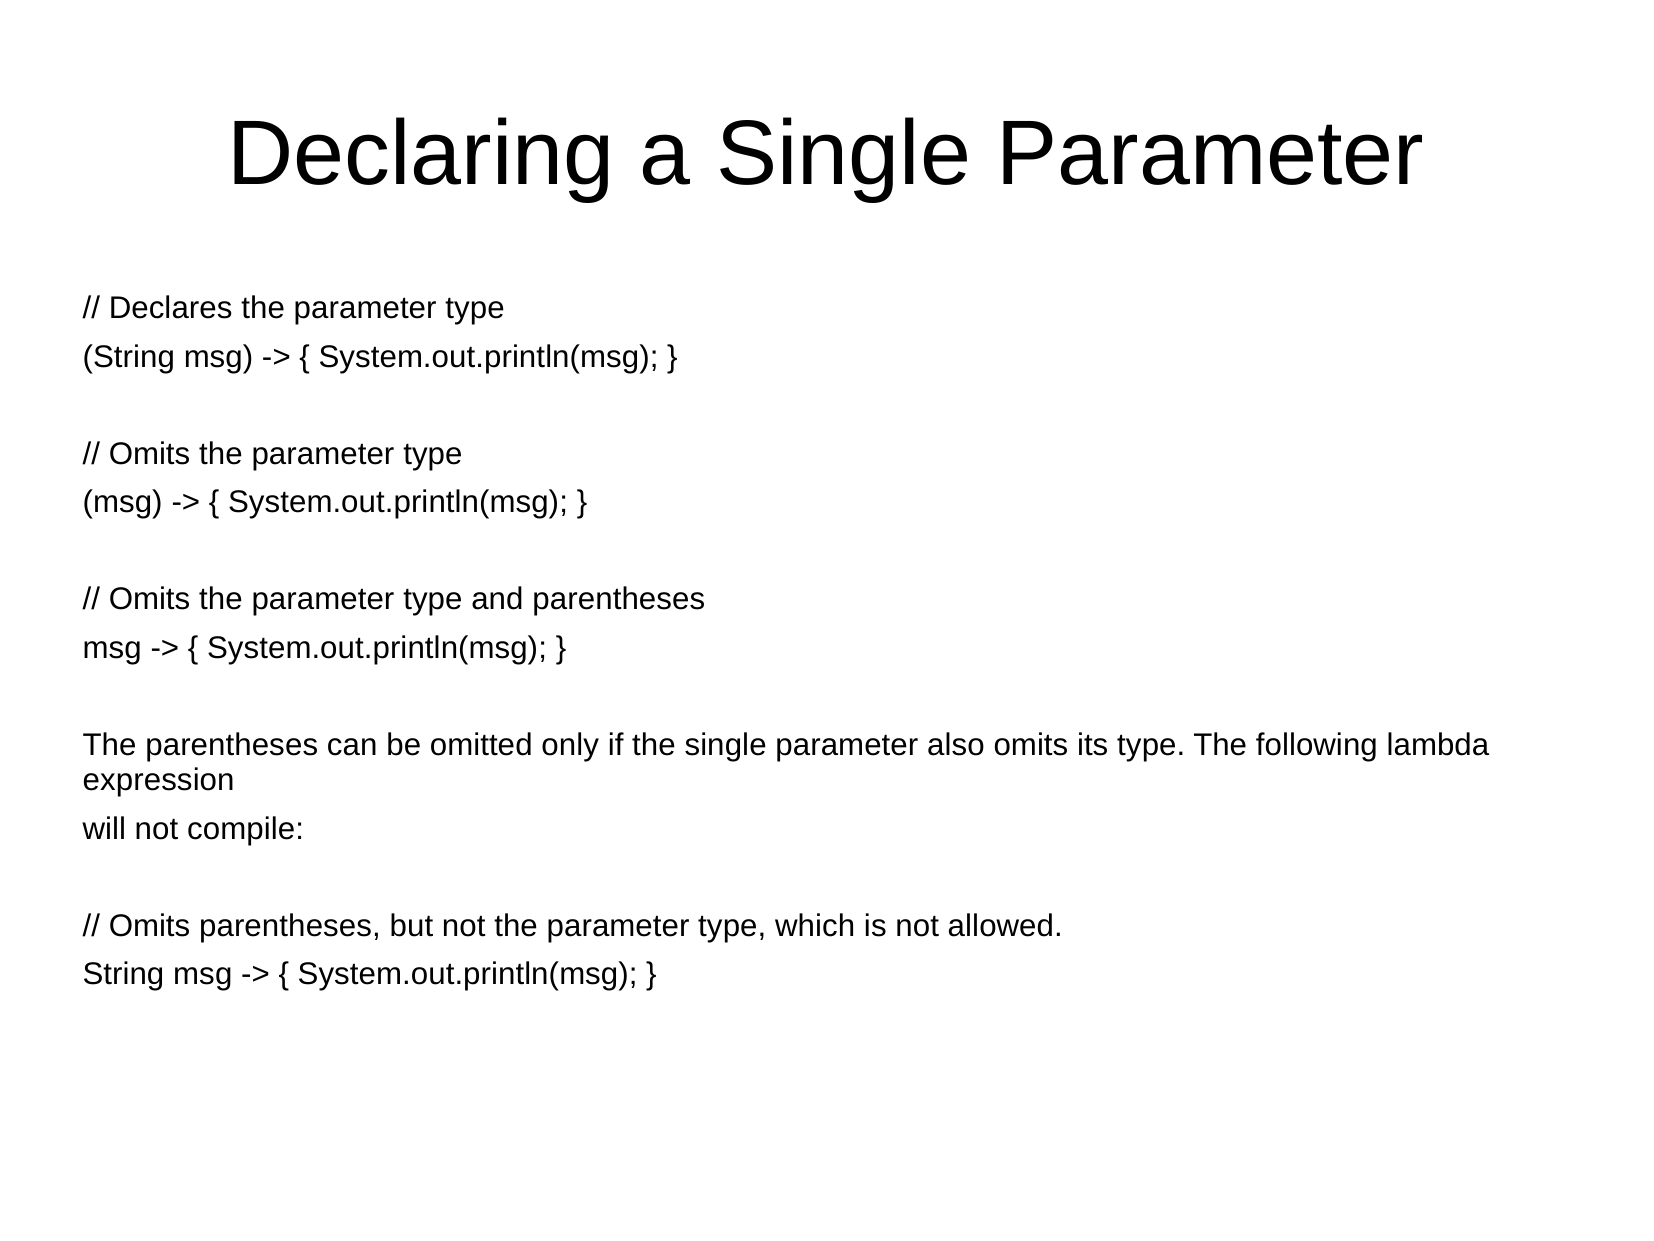

# Declaring a Single Parameter
// Declares the parameter type
(String msg) -> { System.out.println(msg); }
// Omits the parameter type
(msg) -> { System.out.println(msg); }
// Omits the parameter type and parentheses
msg -> { System.out.println(msg); }
The parentheses can be omitted only if the single parameter also omits its type. The following lambda expression
will not compile:
// Omits parentheses, but not the parameter type, which is not allowed.
String msg -> { System.out.println(msg); }